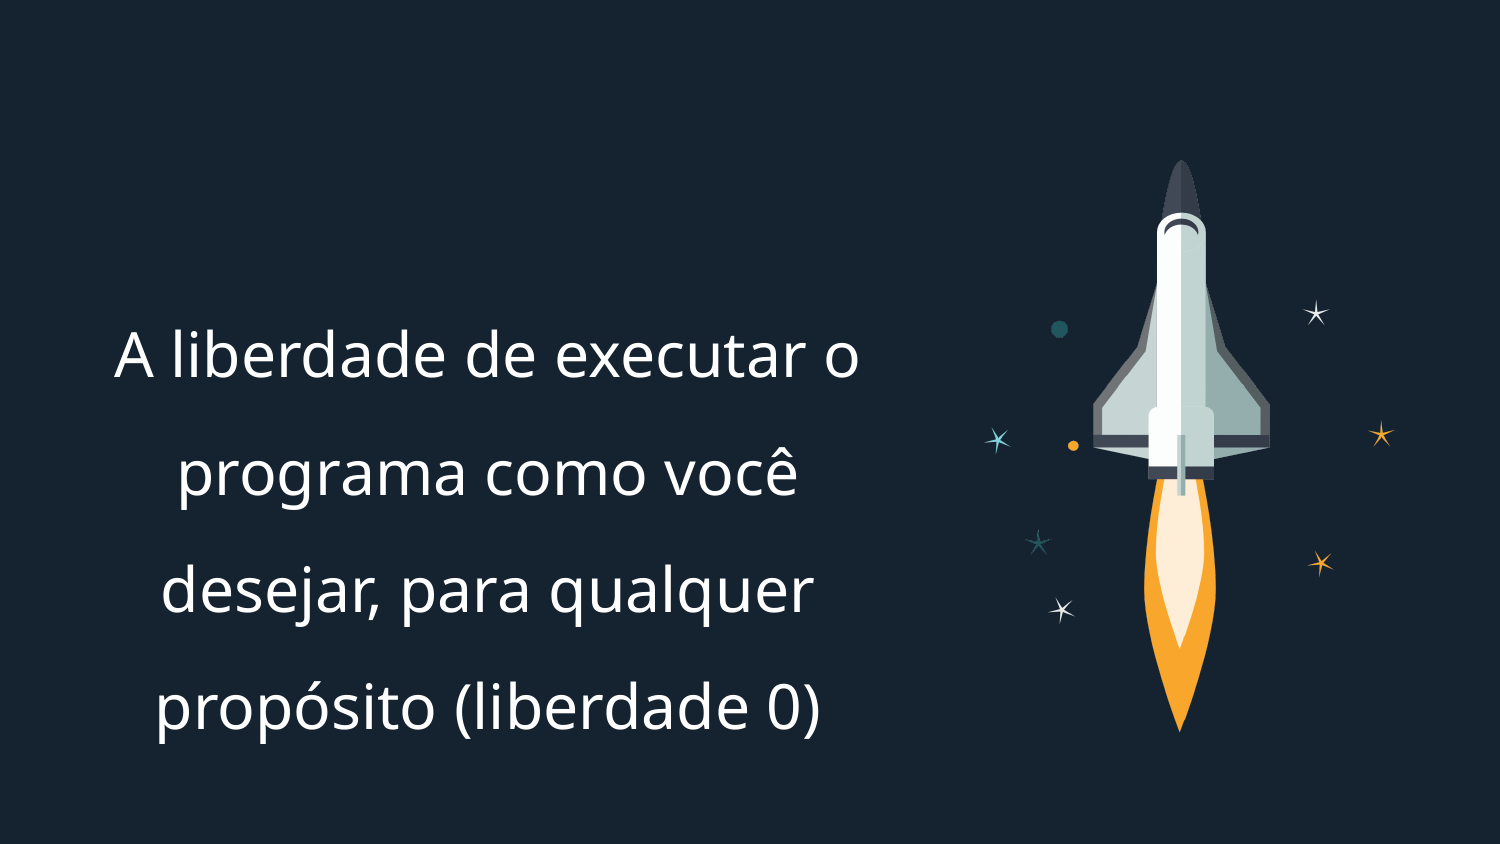

A liberdade de executar o programa como você desejar, para qualquer propósito (liberdade 0)